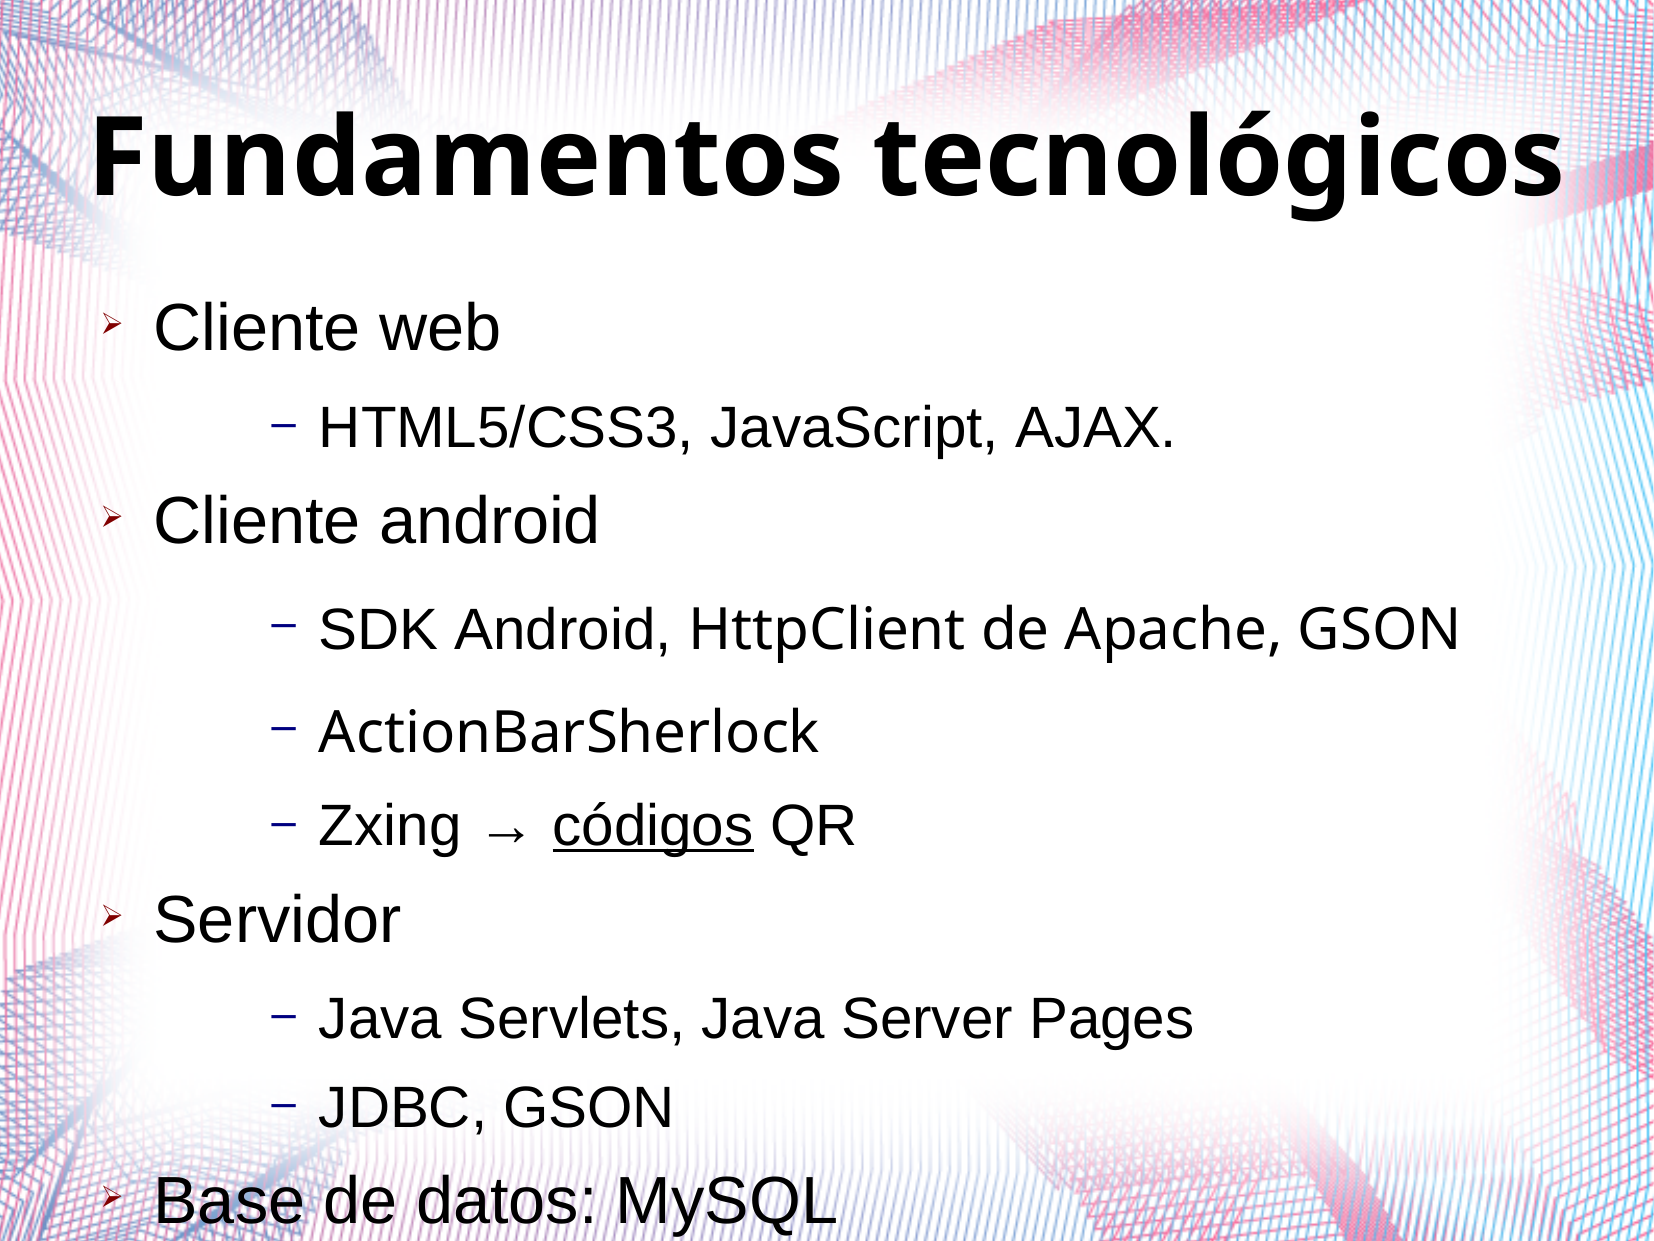

# Fundamentos tecnológicos
Cliente web
HTML5/CSS3, JavaScript, AJAX.
Cliente android
SDK Android, HttpClient de Apache, GSON
ActionBarSherlock
Zxing → códigos QR
Servidor
Java Servlets, Java Server Pages
JDBC, GSON
Base de datos: MySQL